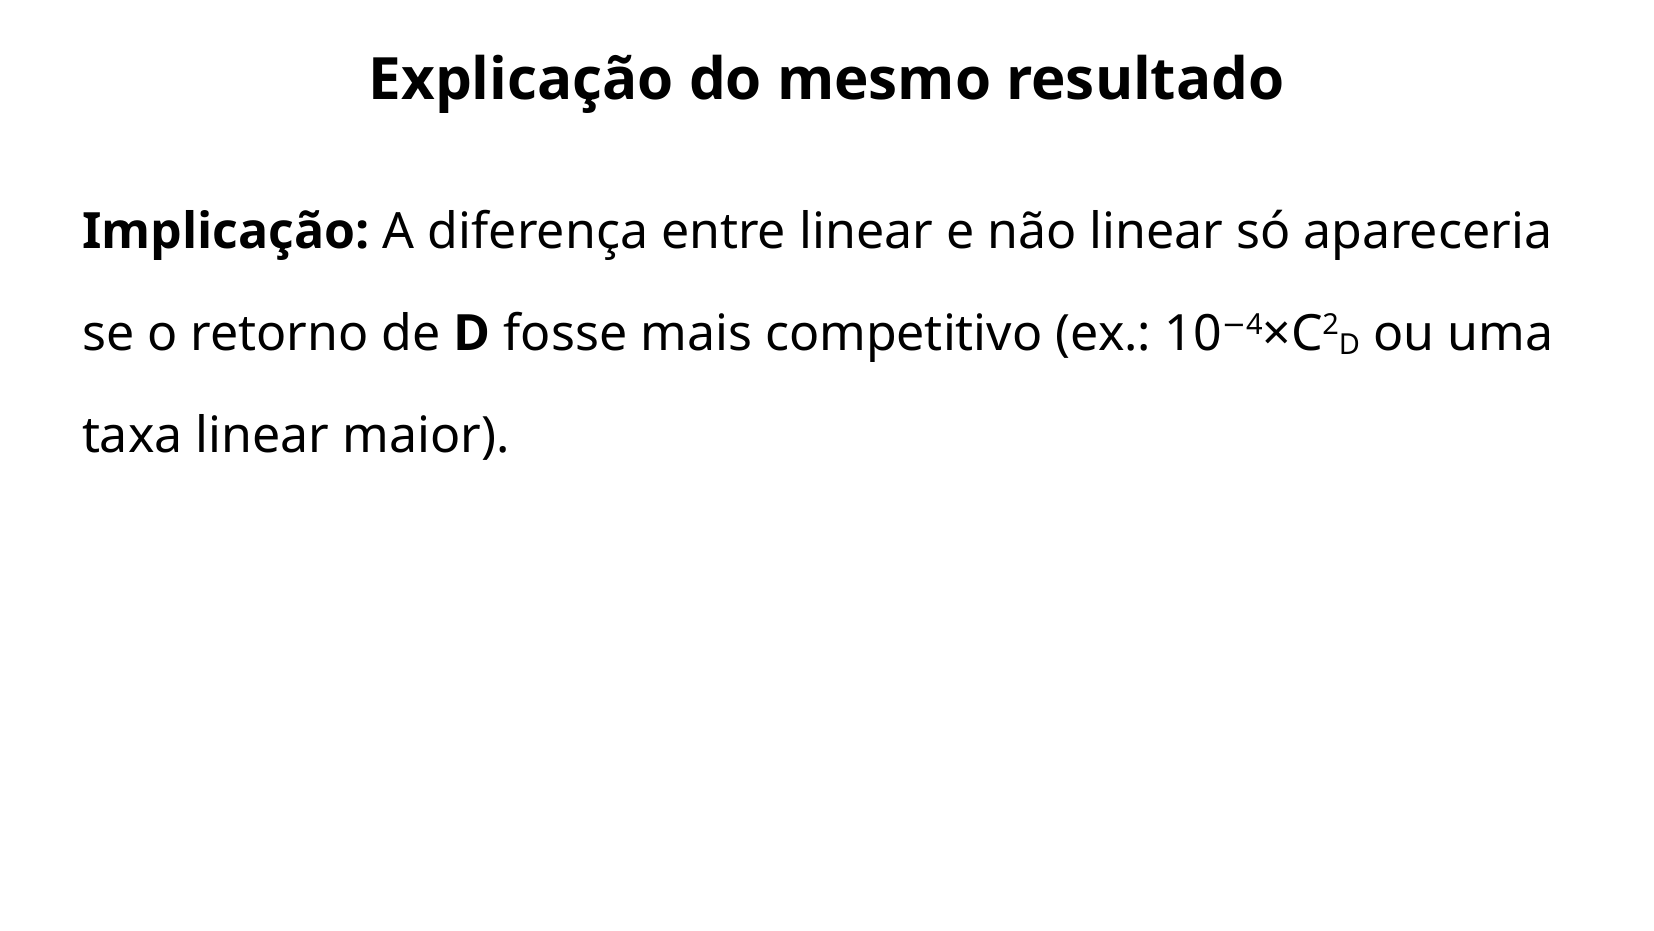

# Explicação do mesmo resultado
Implicação: A diferença entre linear e não linear só apareceria se o retorno de D fosse mais competitivo (ex.: 10−4×C2D​ ou uma taxa linear maior).